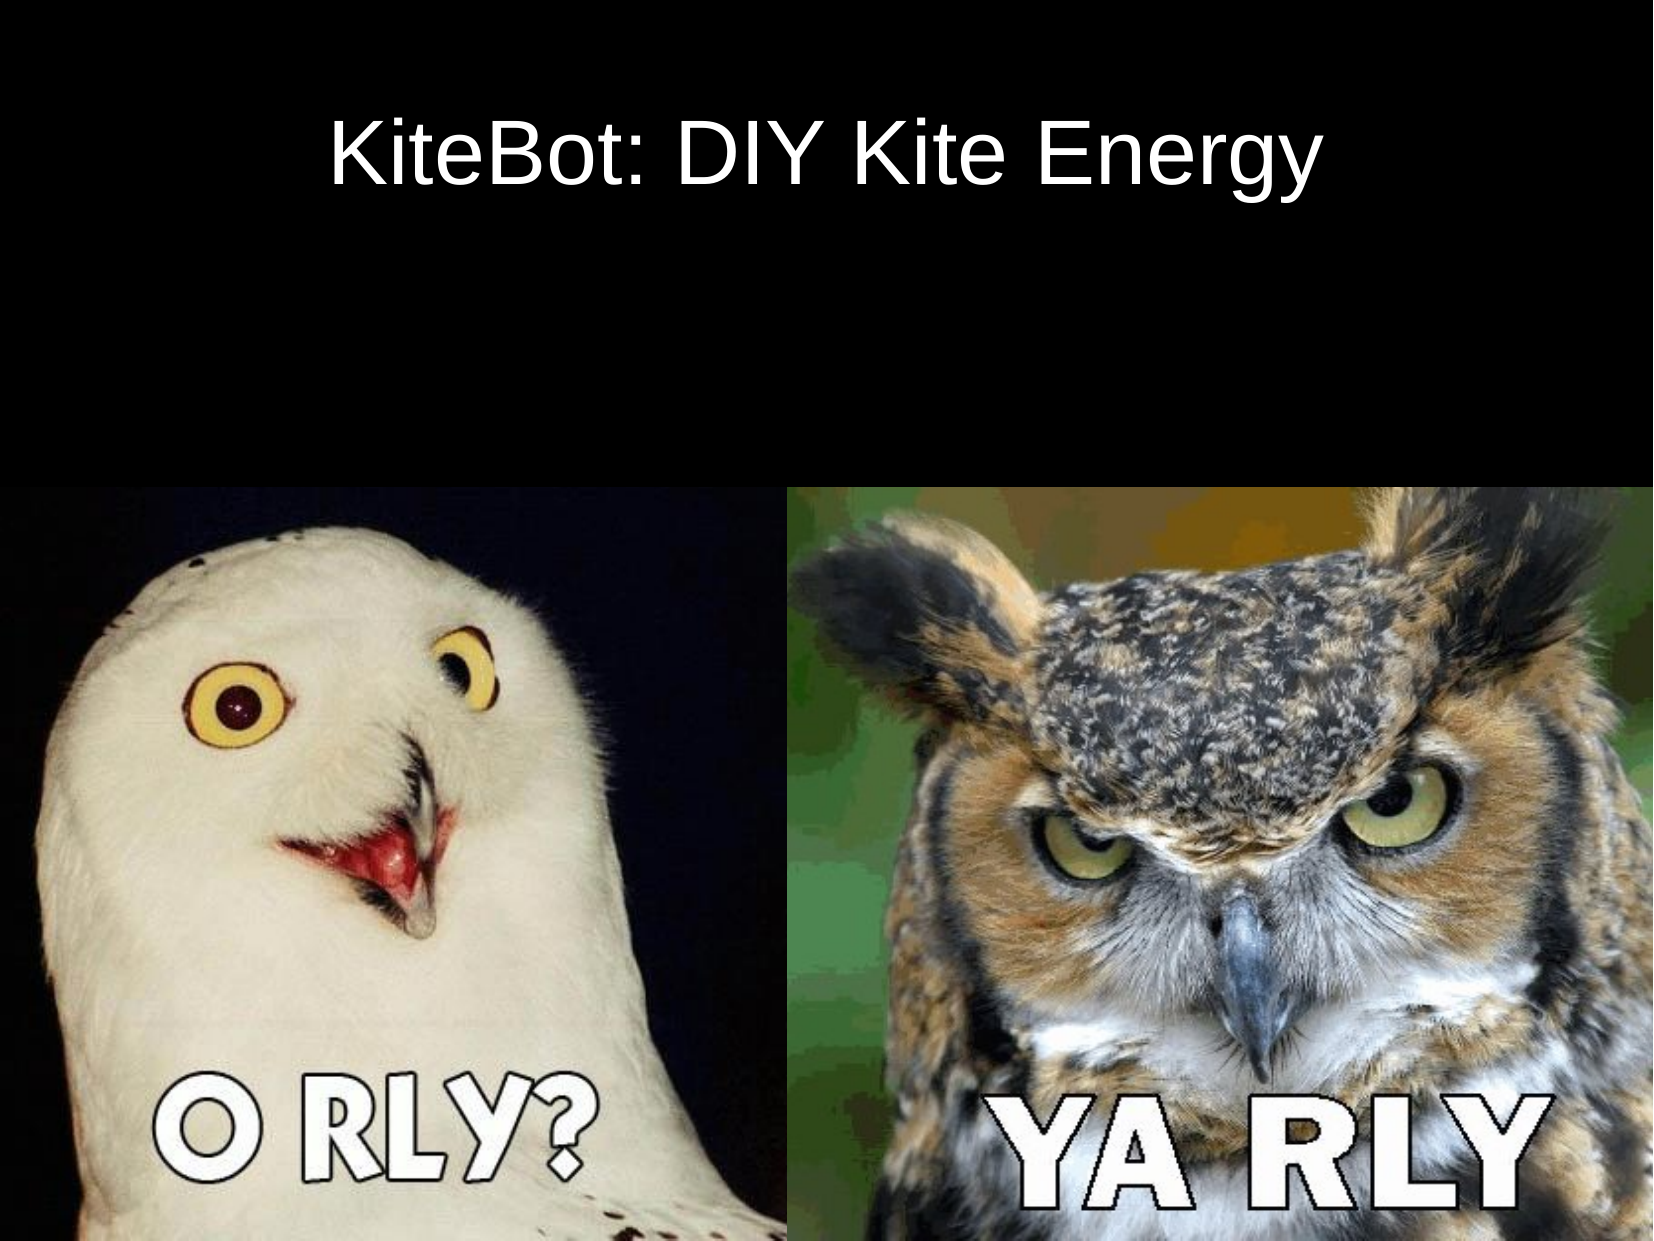

# KiteBot: DIY Kite Energy
Wind energy harnessed using kites